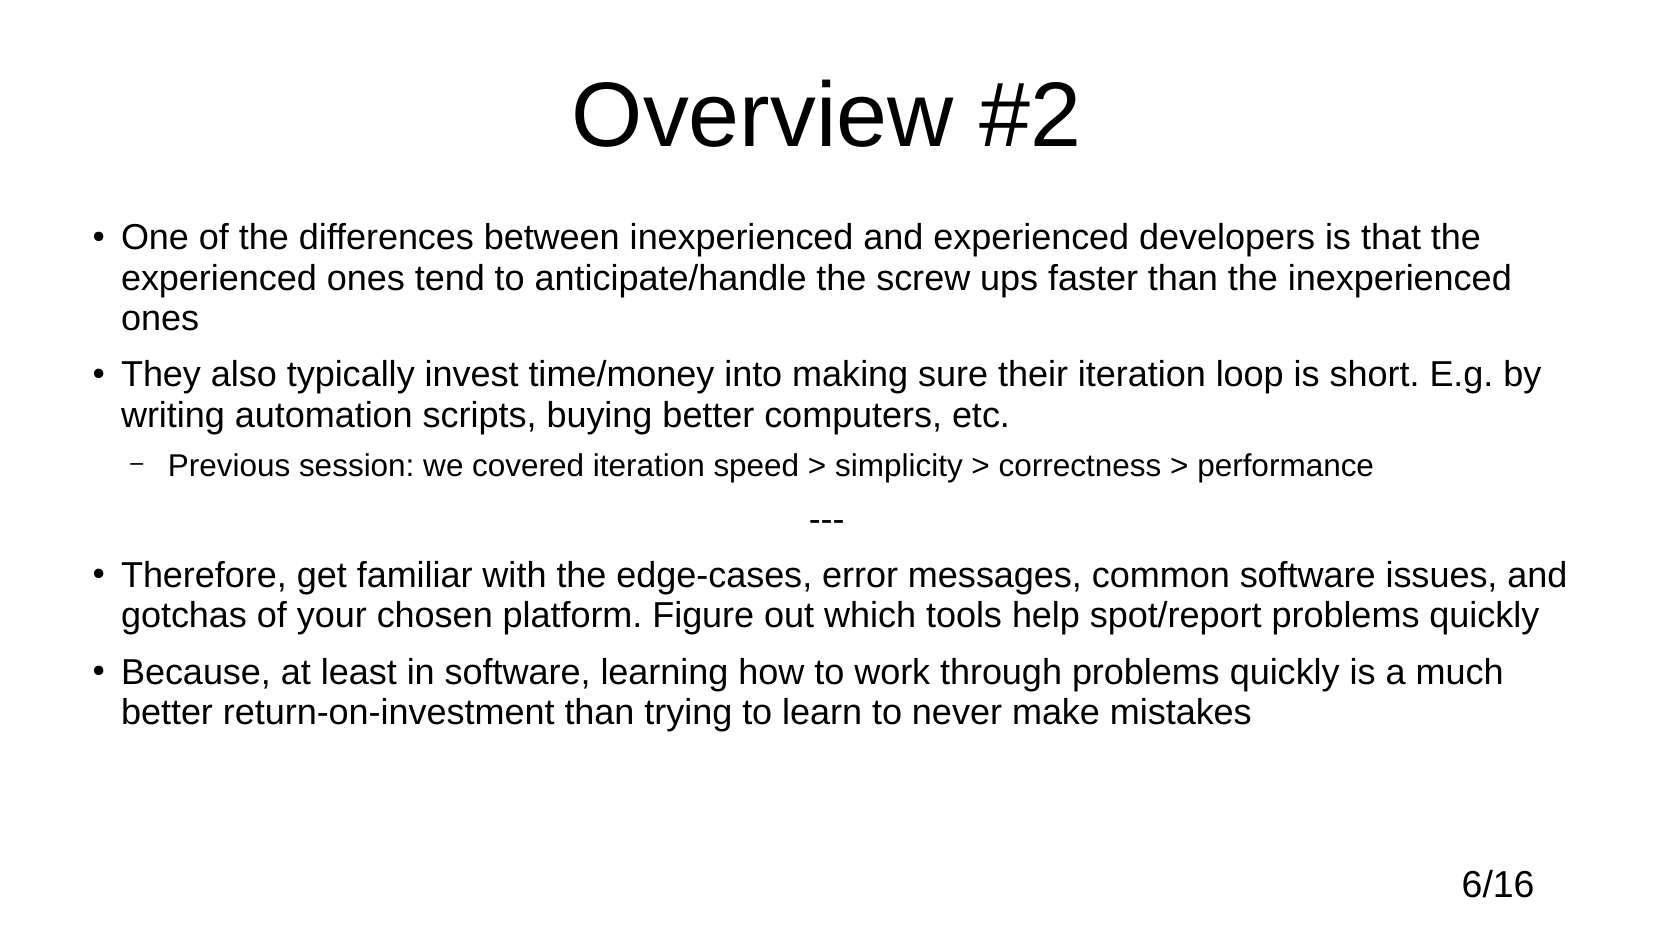

# Overview #2
One of the differences between inexperienced and experienced developers is that the experienced ones tend to anticipate/handle the screw ups faster than the inexperienced ones
They also typically invest time/money into making sure their iteration loop is short. E.g. by writing automation scripts, buying better computers, etc.
 Previous session: we covered iteration speed > simplicity > correctness > performance
---
Therefore, get familiar with the edge-cases, error messages, common software issues, and gotchas of your chosen platform. Figure out which tools help spot/report problems quickly
Because, at least in software, learning how to work through problems quickly is a much better return-on-investment than trying to learn to never make mistakes